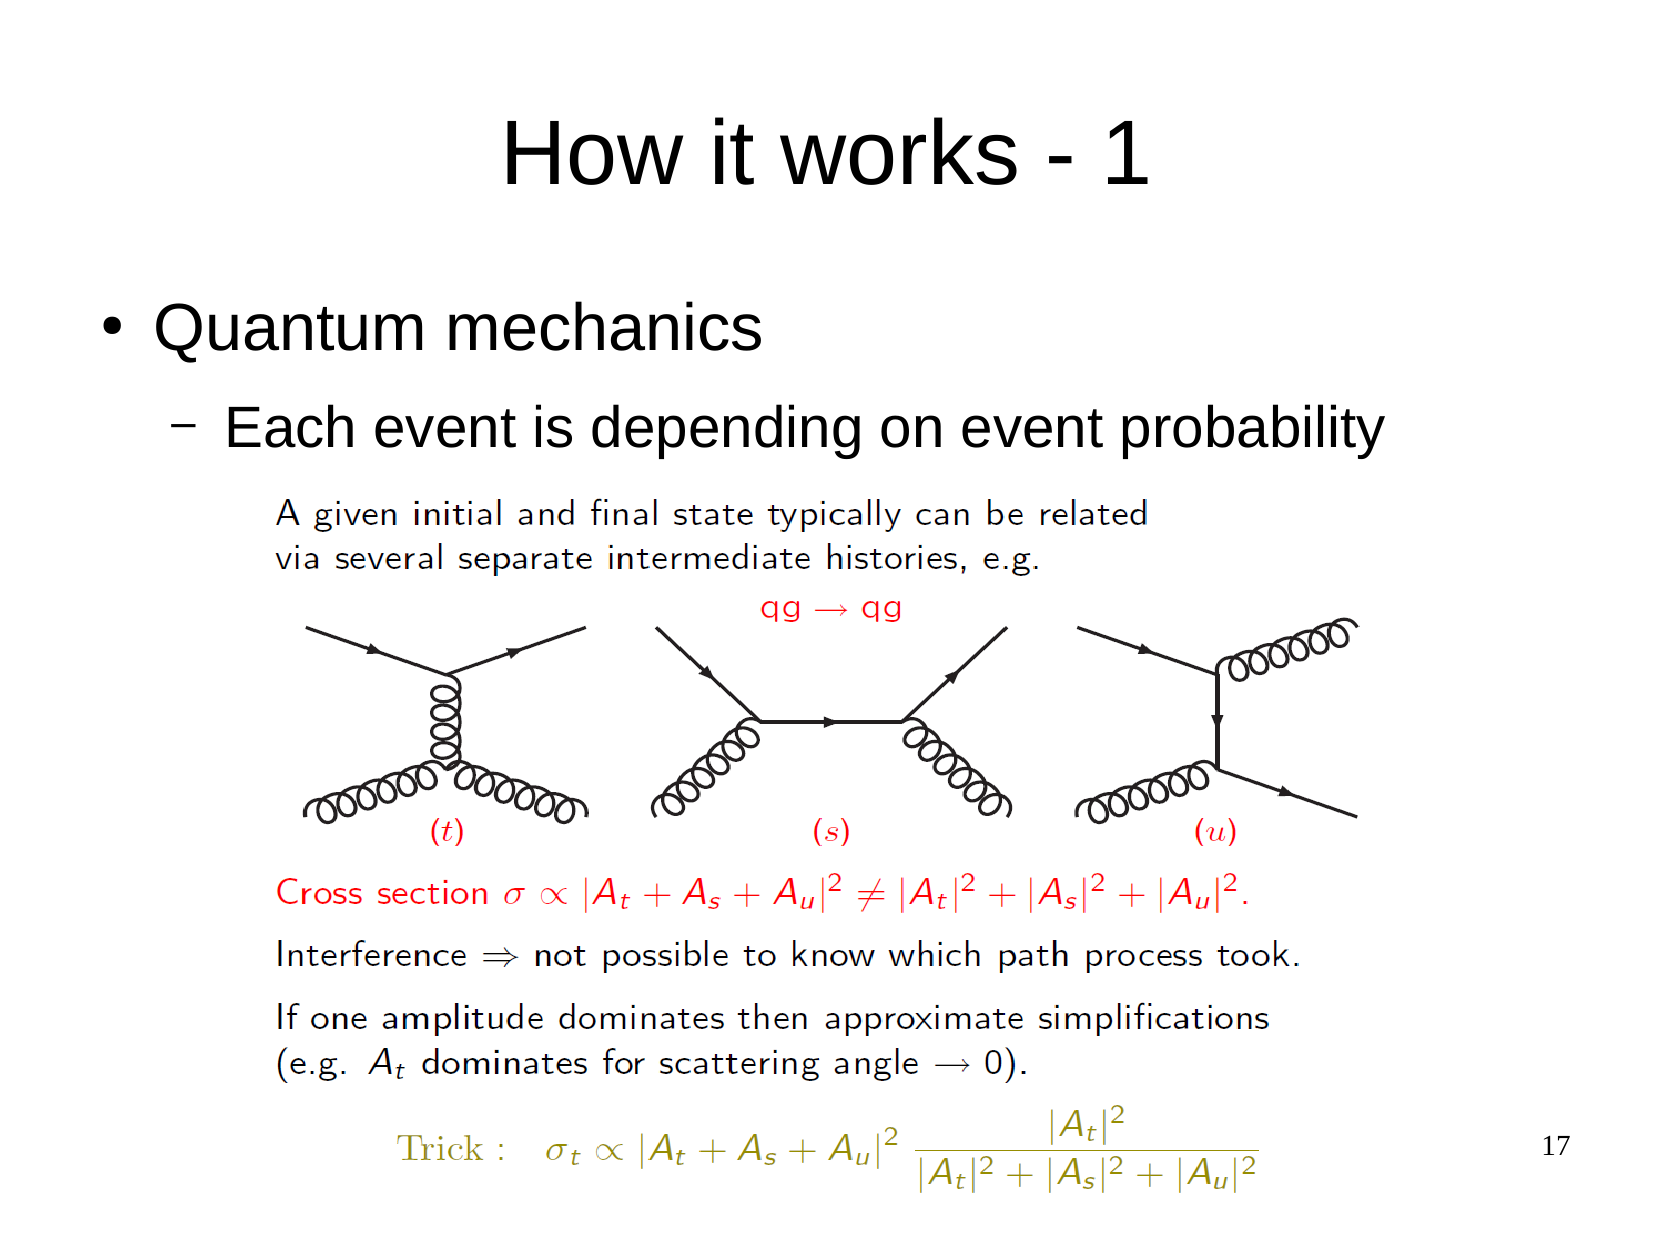

# How it works - 1
Quantum mechanics
Each event is depending on event probability
Data Science Summer School 2017
17